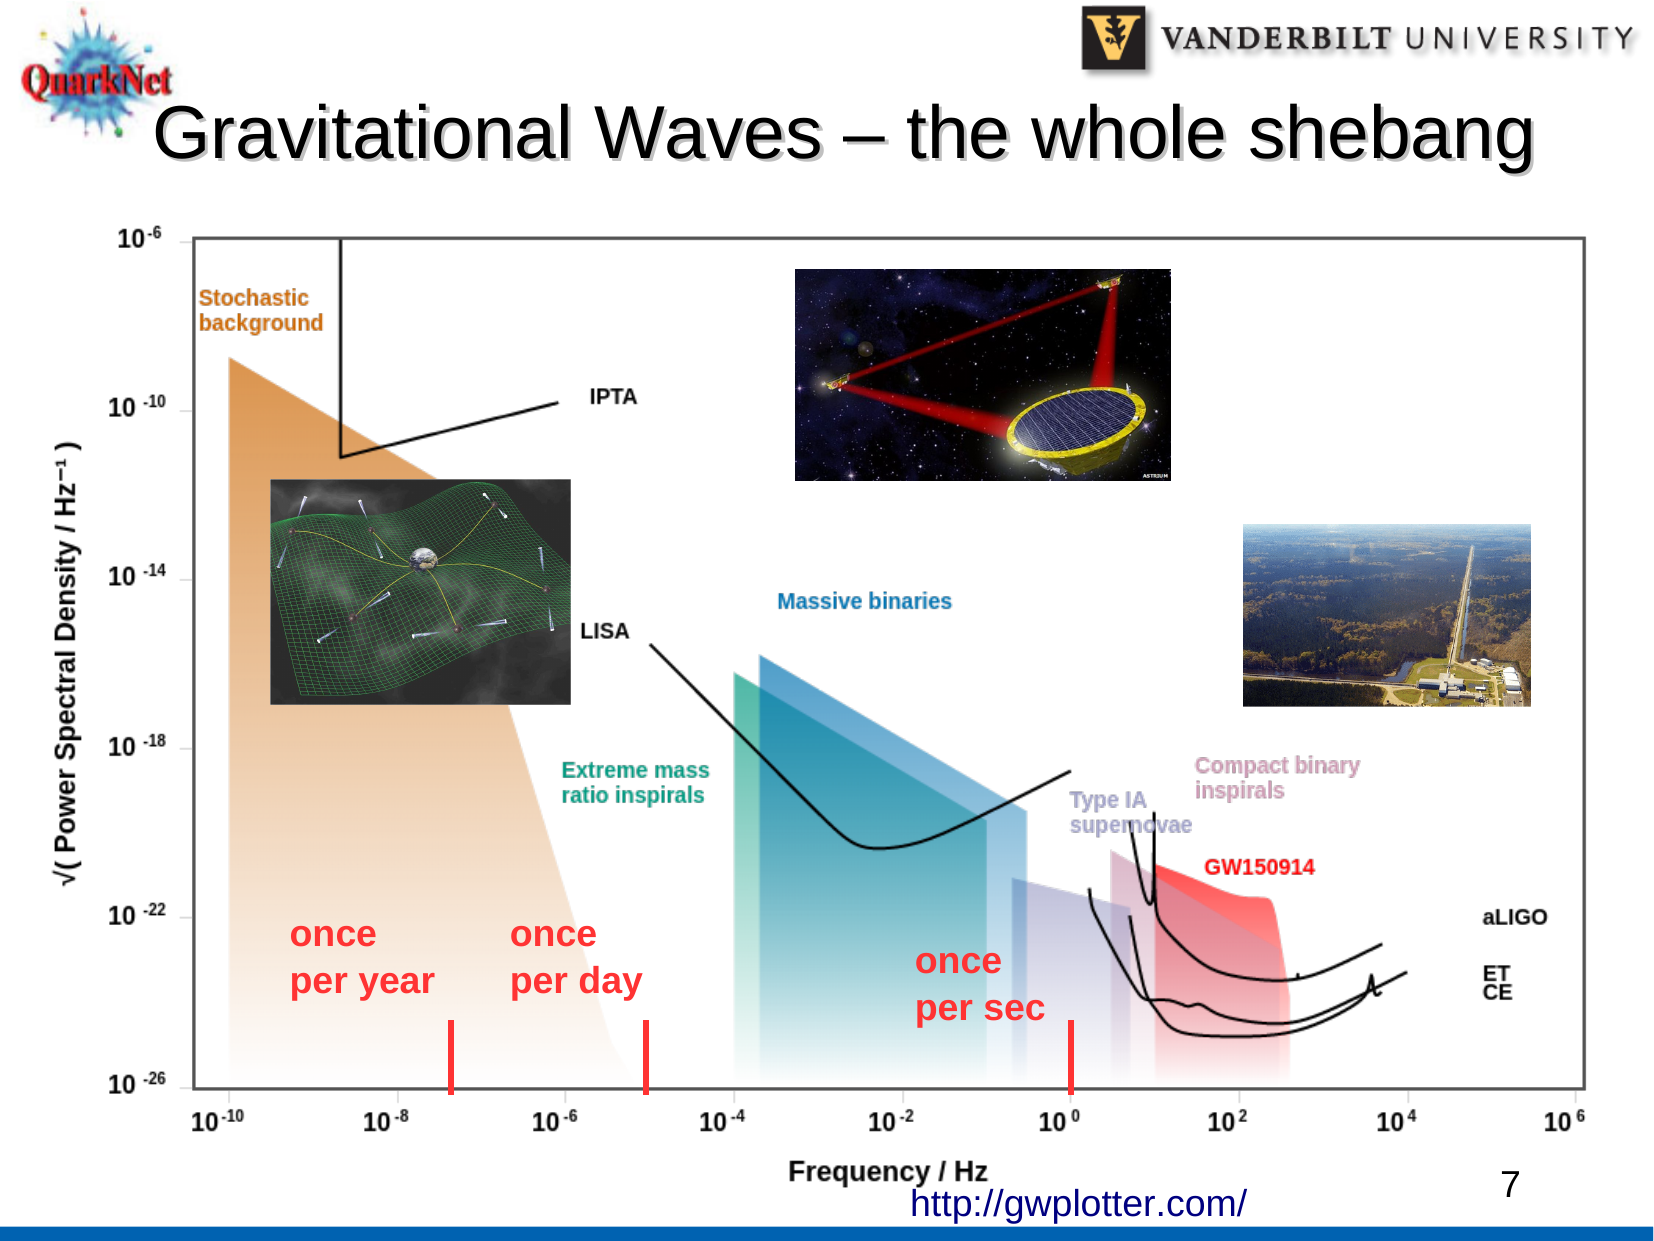

# Gravitational Waves – the whole shebang
once
per year
once
per day
once
per sec
7
 http://gwplotter.com/